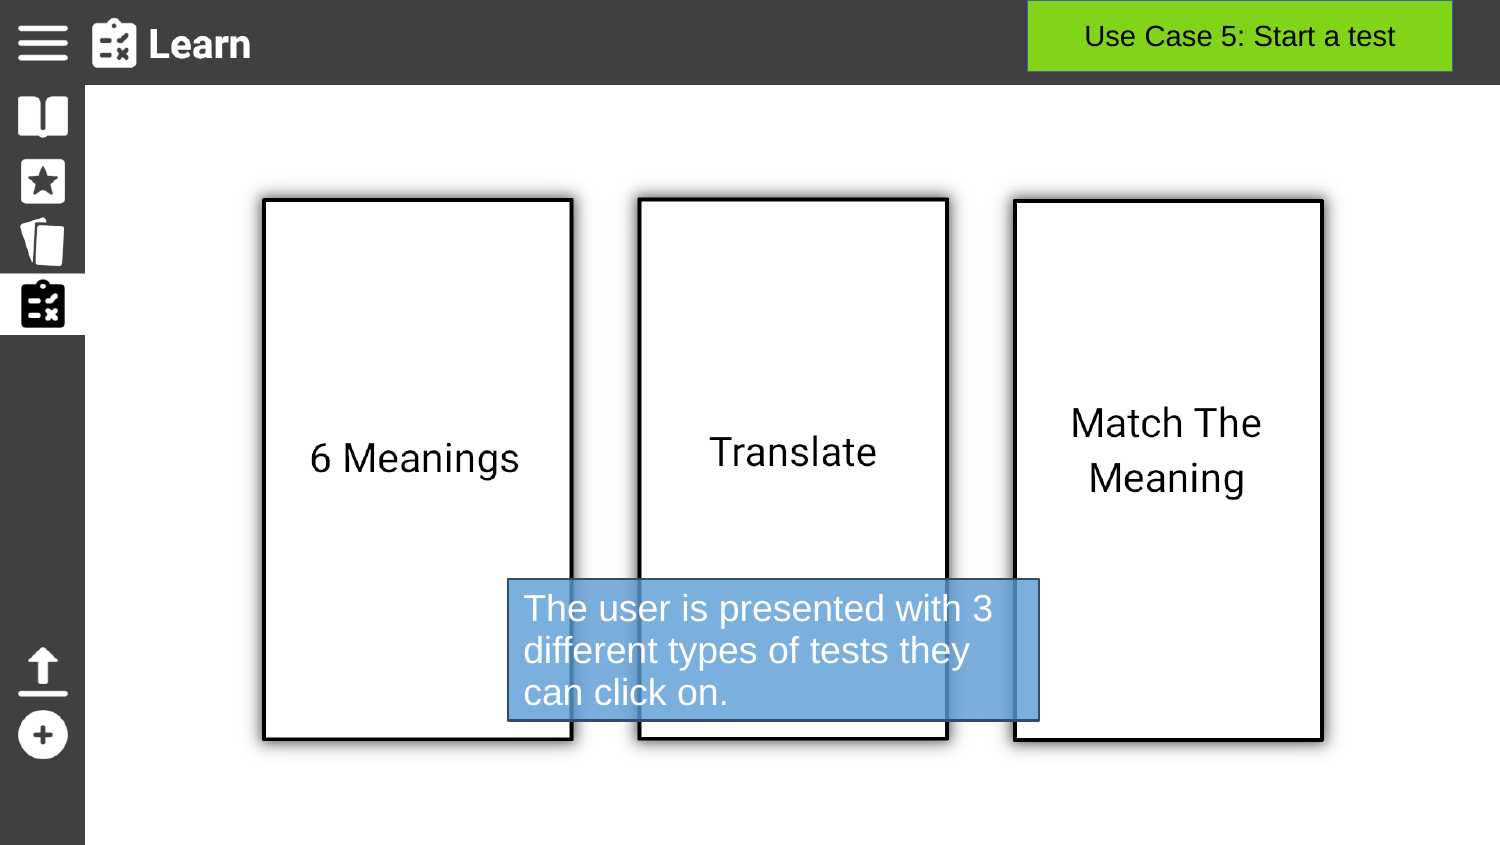

Use Case 5: Start a test
The user is presented with 3 different types of tests they can click on.